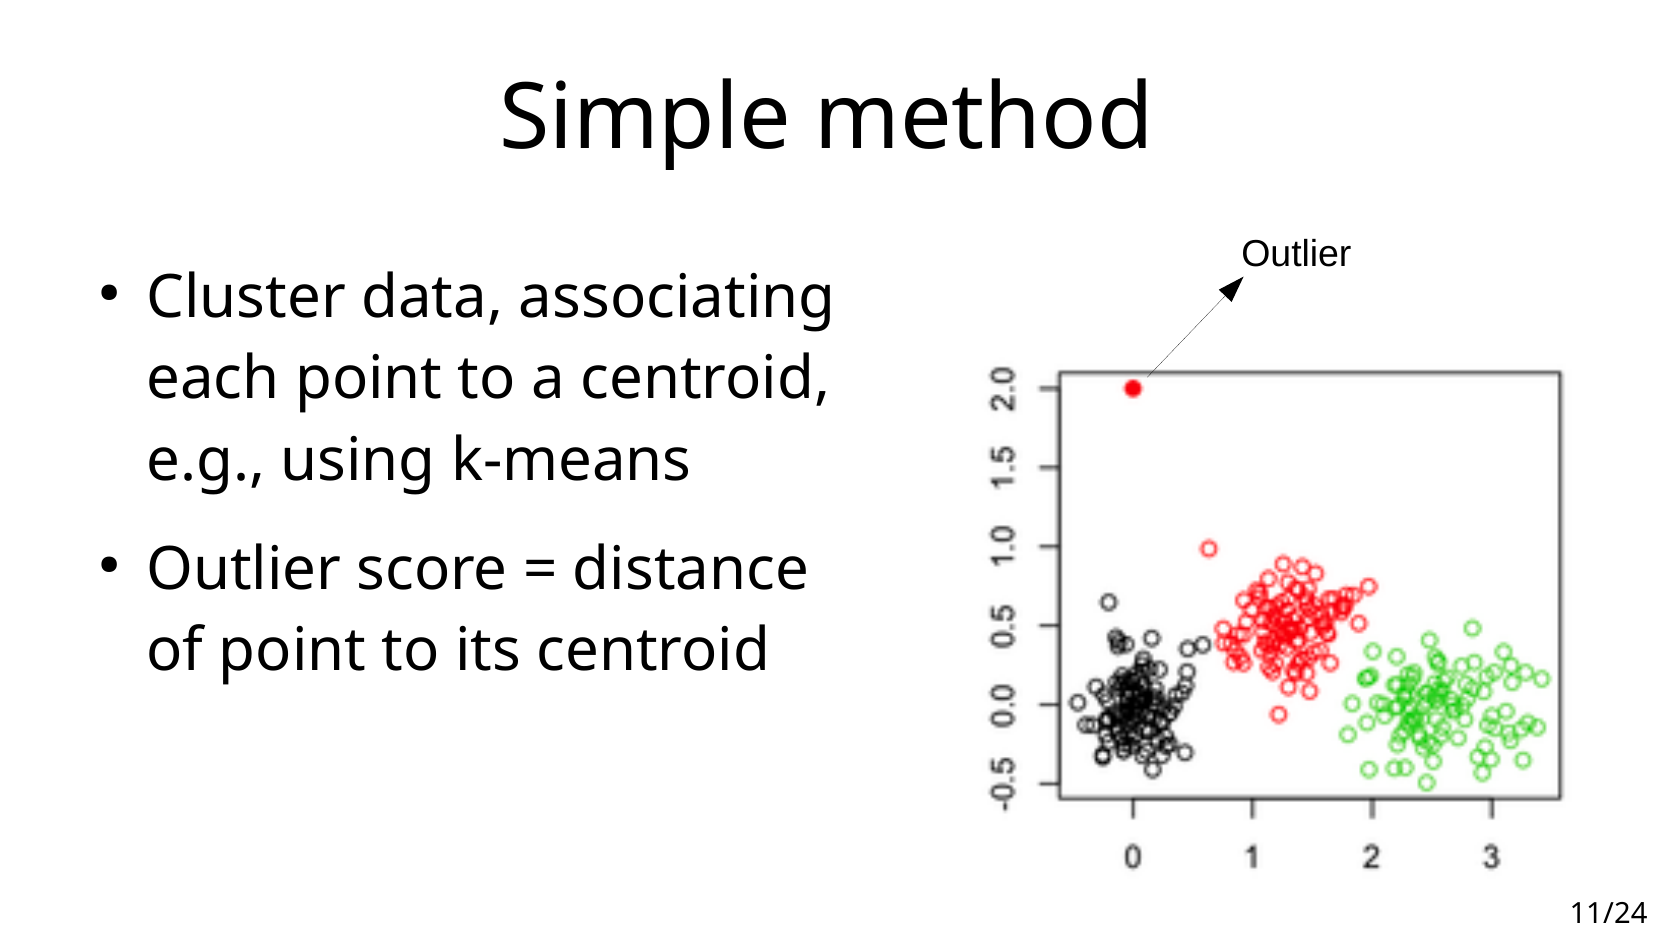

# Simple method
Outlier
Cluster data, associating each point to a centroid, e.g., using k-means
Outlier score = distance of point to its centroid
11